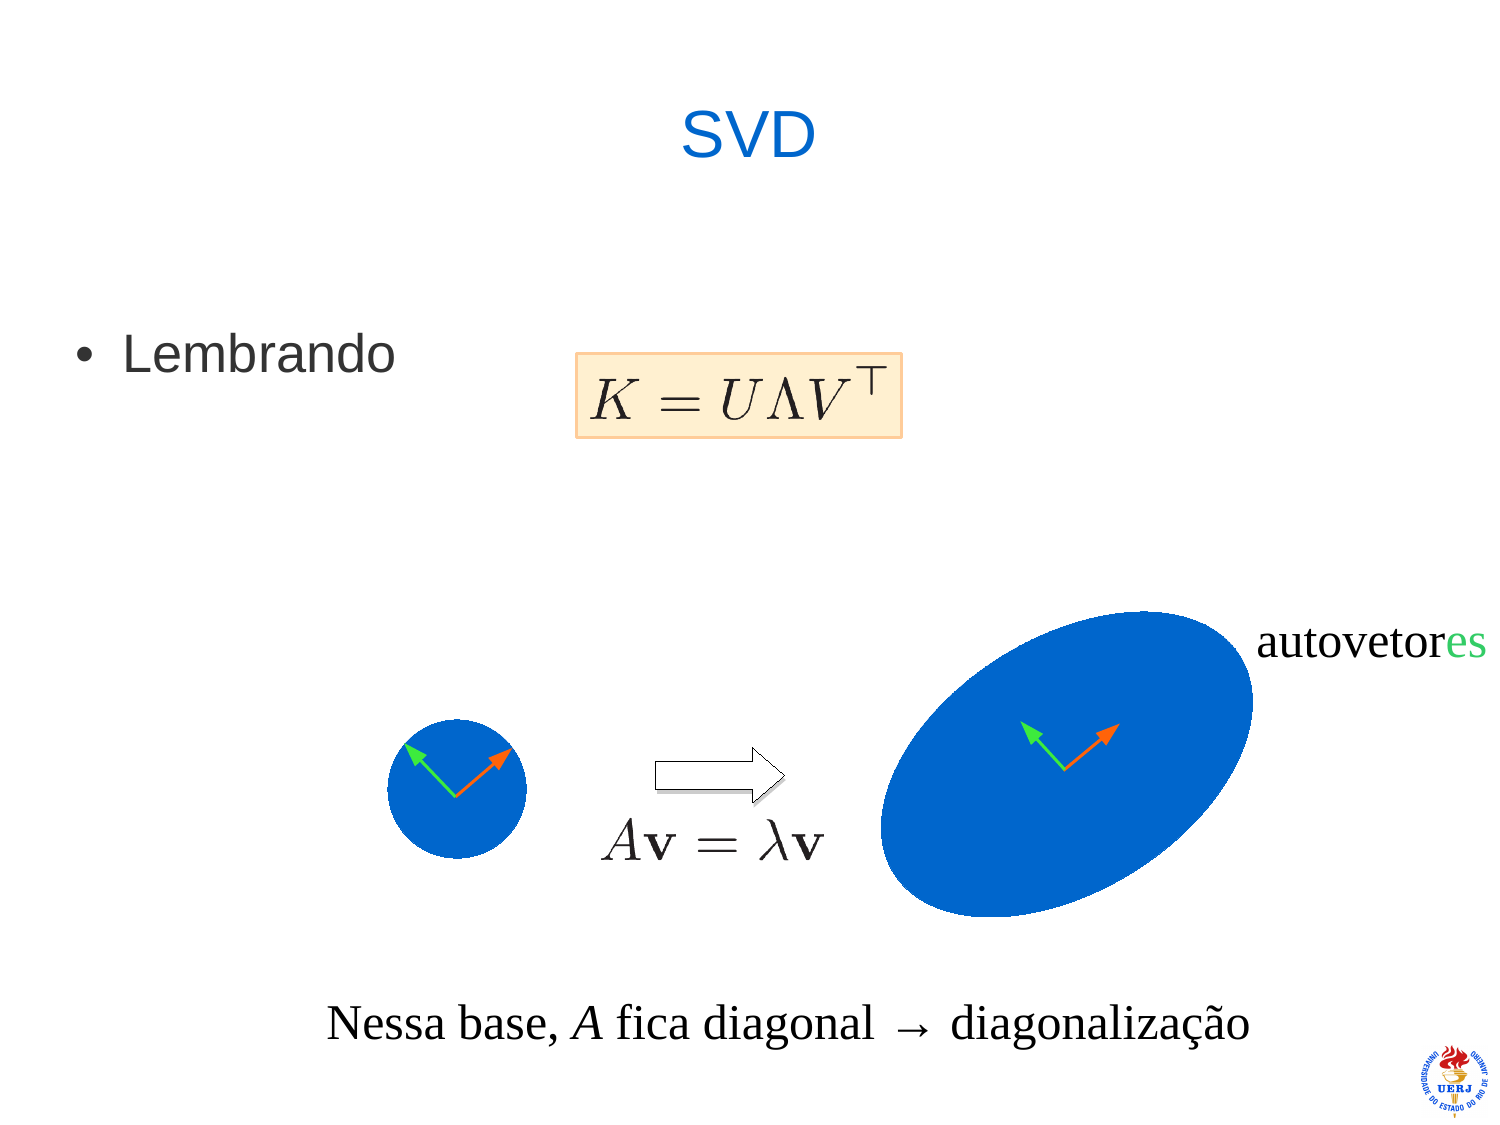

# SVD
Lembrando
autovetores
Nessa base, A fica diagonal → diagonalização